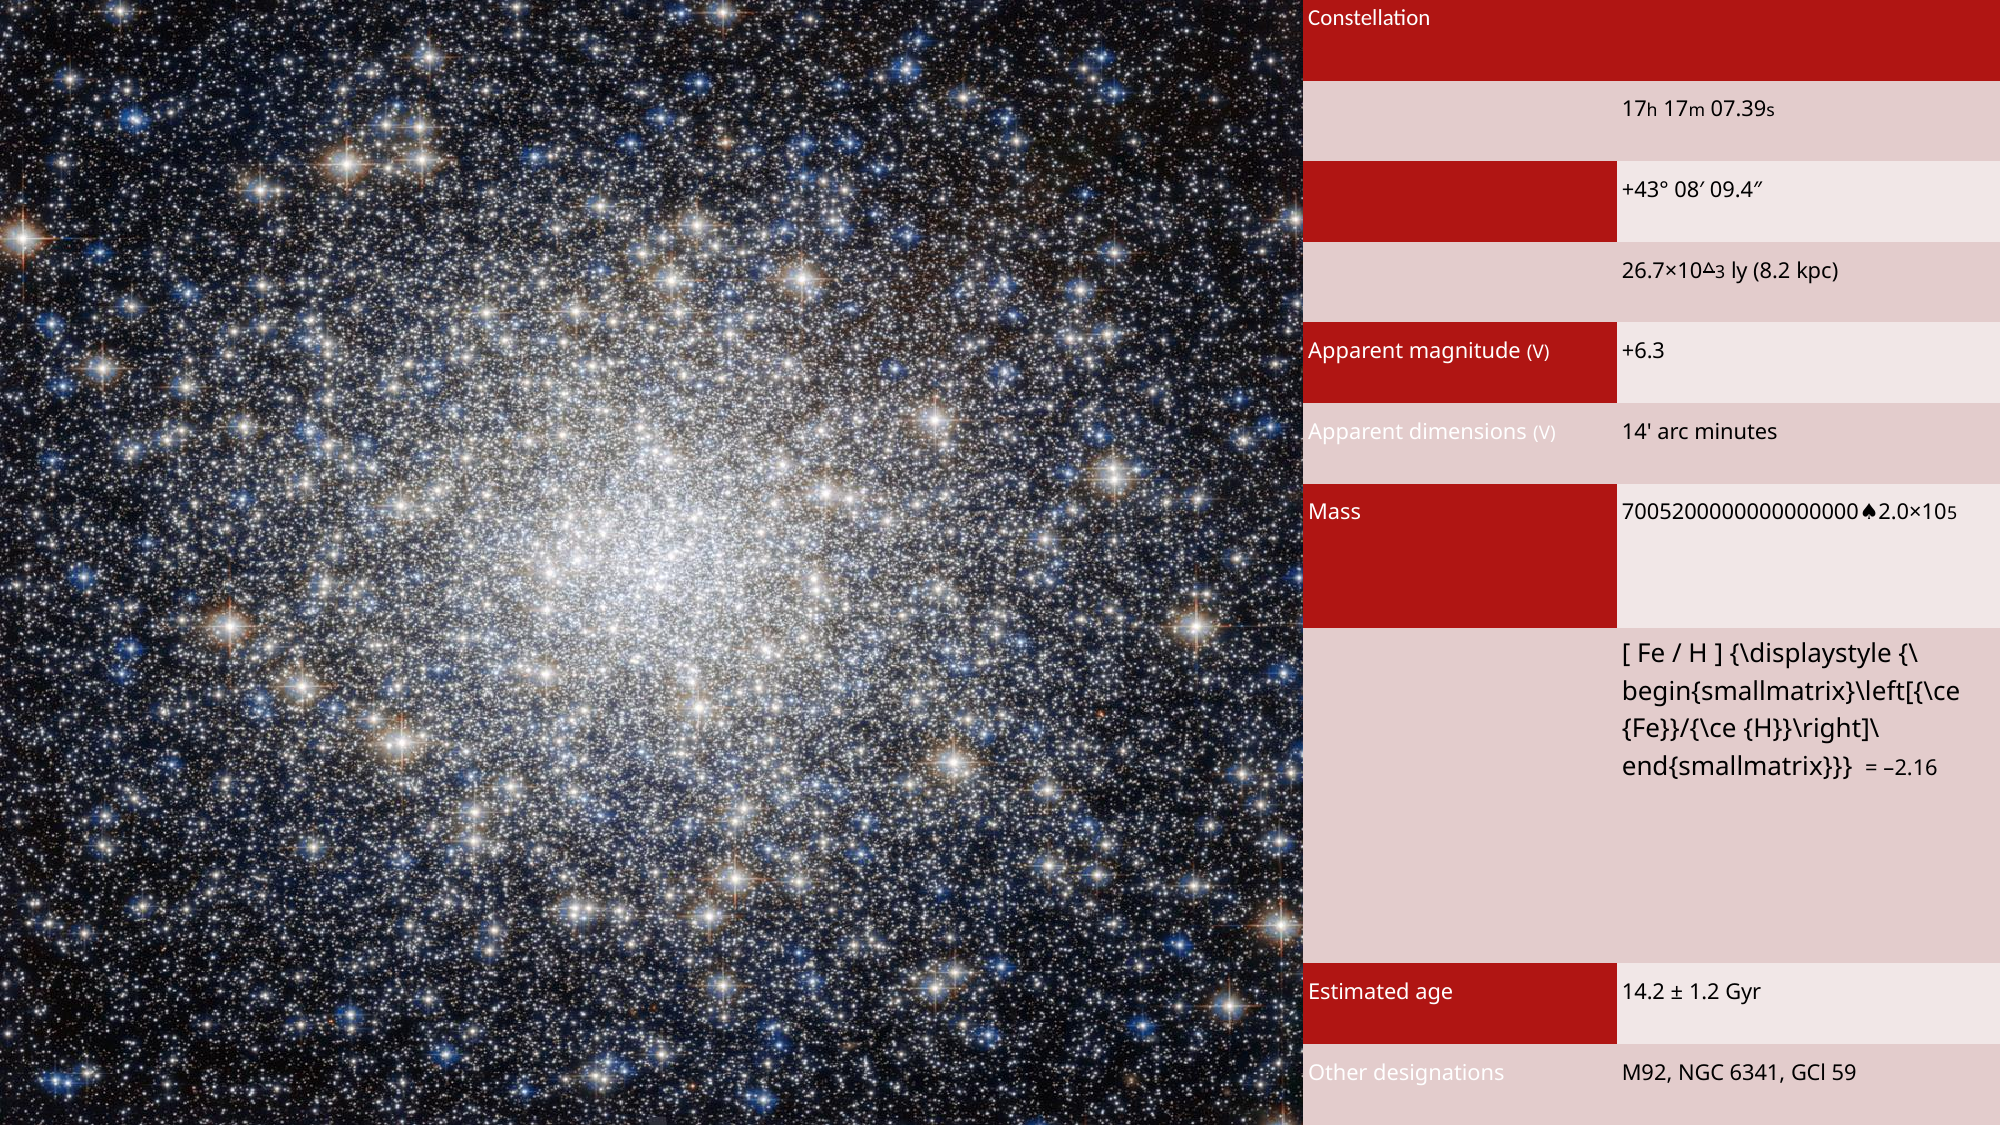

| Constellation | |
| --- | --- |
| | 17h 17m 07.39s |
| | +43° 08′ 09.4″ |
| | 26.7×10^3 ly (8.2 kpc) |
| Apparent magnitude (V) | +6.3 |
| Apparent dimensions (V) | 14' arc minutes |
| Mass | 7005200000000000000♠2.0×105 |
| | [ Fe / H ] {\displaystyle {\begin{smallmatrix}\left[{\ce {Fe}}/{\ce {H}}\right]\end{smallmatrix}}}  = –2.16 |
| Estimated age | 14.2 ± 1.2 Gyr |
| Other designations | M92, NGC 6341, GCl 59 |